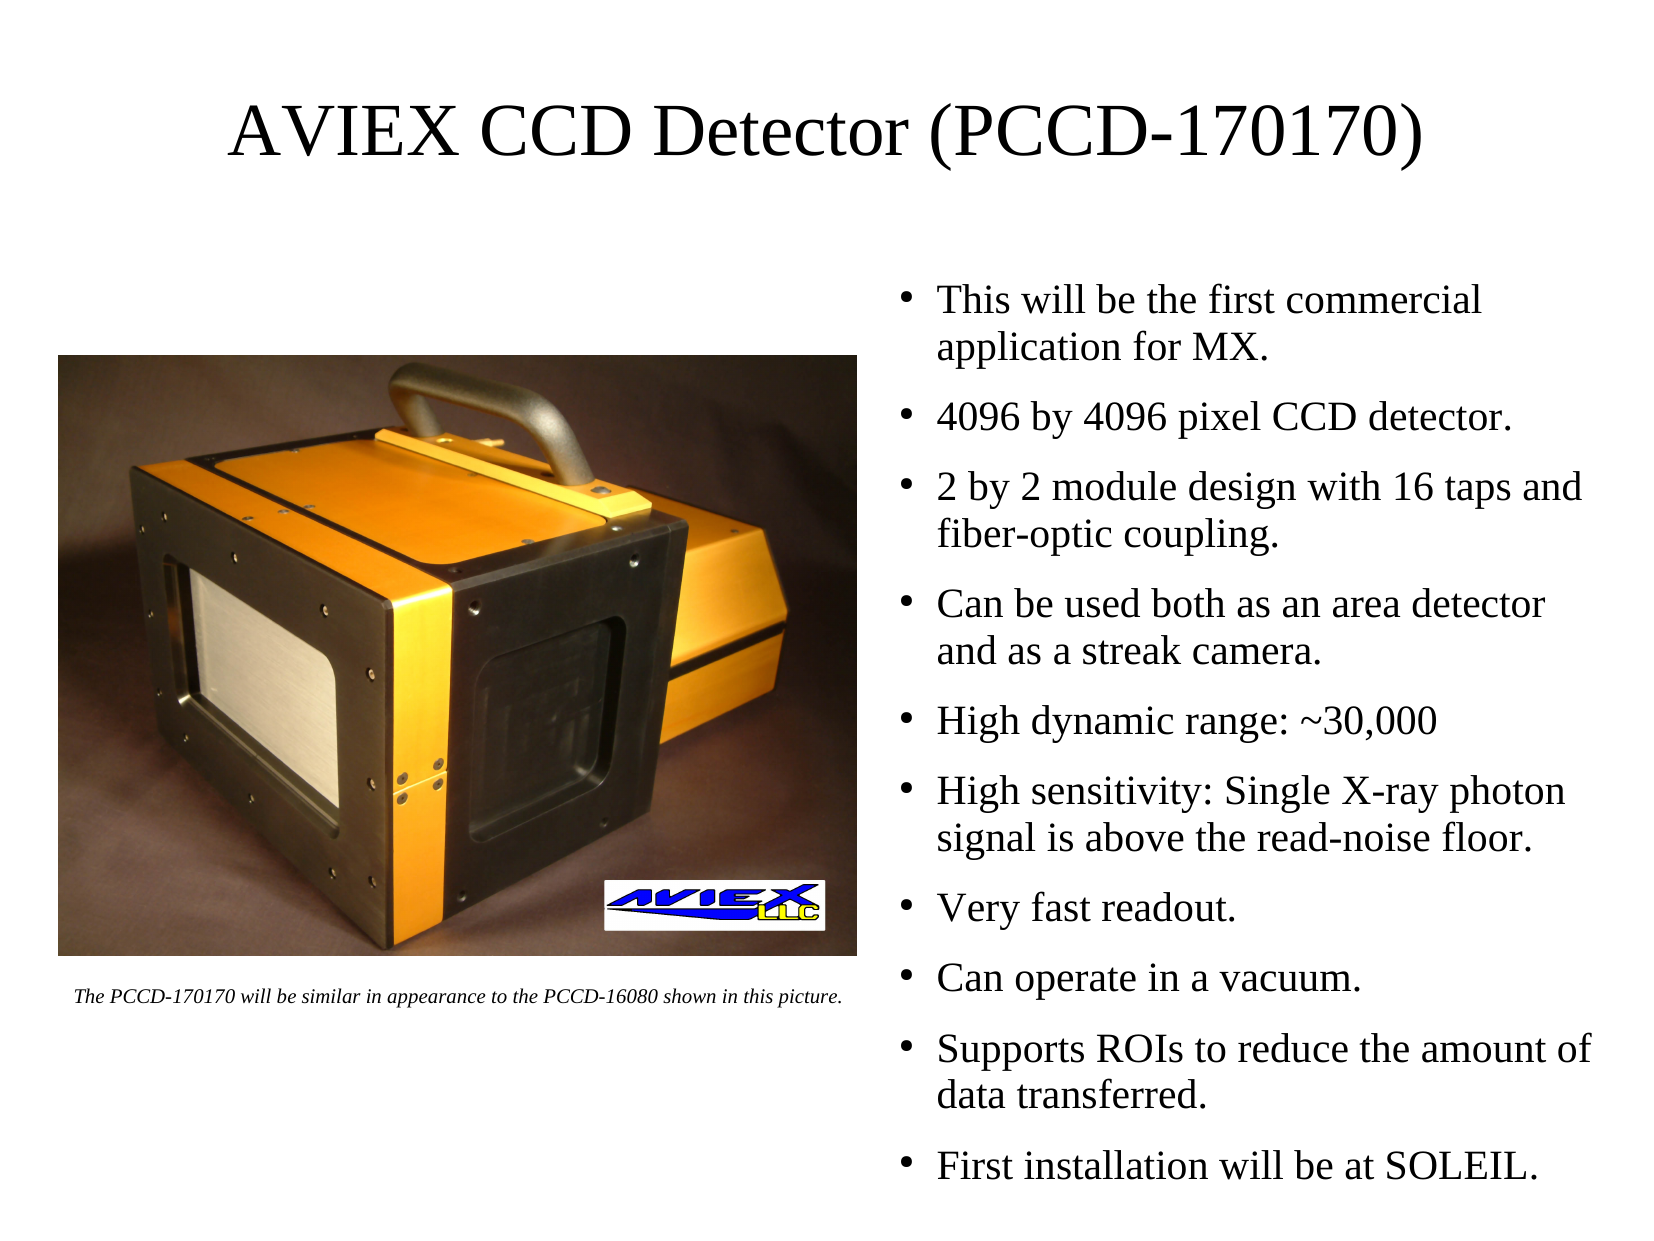

AVIEX CCD Detector (PCCD-170170)
This will be the first commercial application for MX.
4096 by 4096 pixel CCD detector.
2 by 2 module design with 16 taps and fiber-optic coupling.
Can be used both as an area detector and as a streak camera.
High dynamic range: ~30,000
High sensitivity: Single X-ray photon signal is above the read-noise floor.
Very fast readout.
Can operate in a vacuum.
Supports ROIs to reduce the amount of data transferred.
First installation will be at SOLEIL.
The PCCD-170170 will be similar in appearance to the PCCD-16080 shown in this picture.